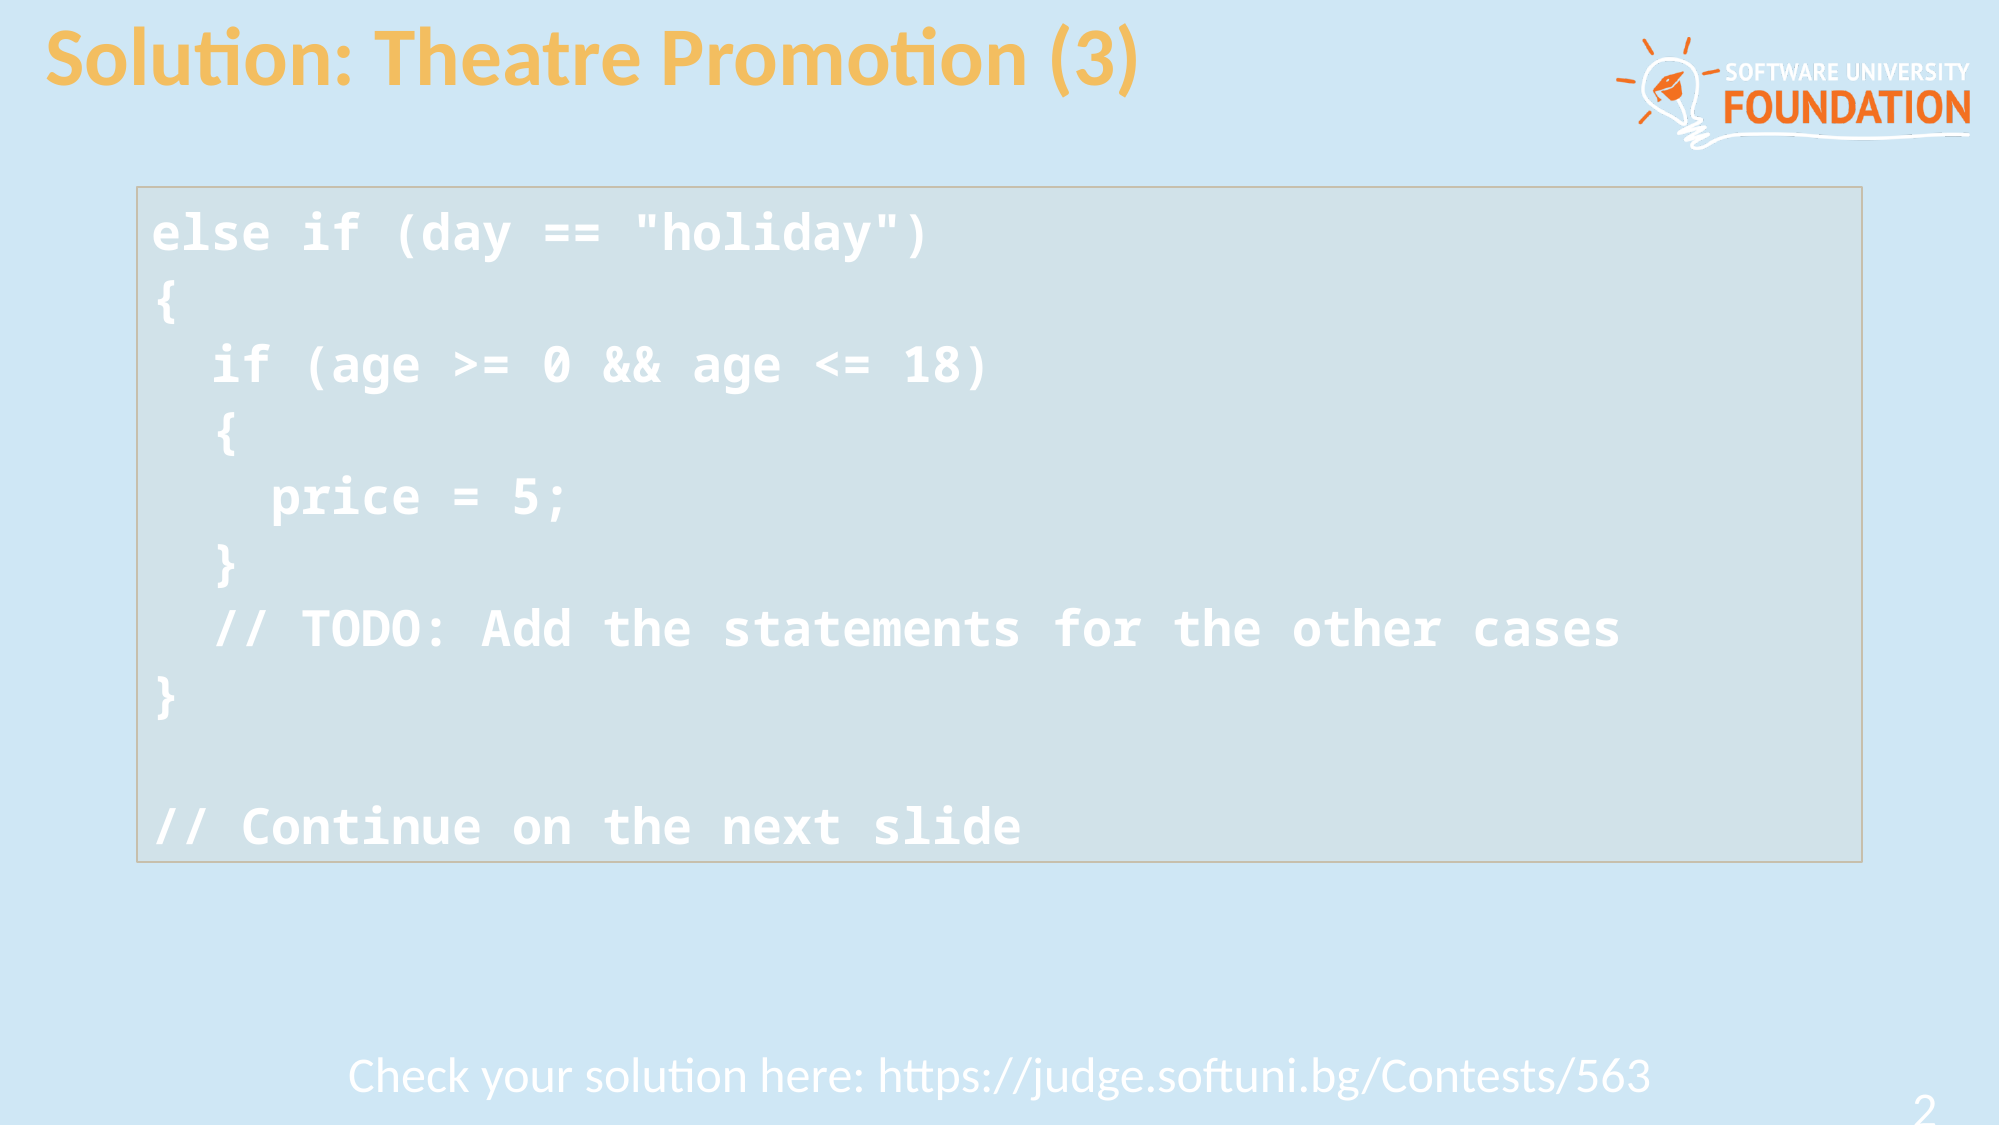

# Solution: Theatre Promotion (3)
else if (day == "holiday")
{
 if (age >= 0 && age <= 18)
 {
 price = 5;
 }
 // TODO: Add the statements for the other cases
}
// Continue on the next slide
Check your solution here: https://judge.softuni.bg/Contests/563